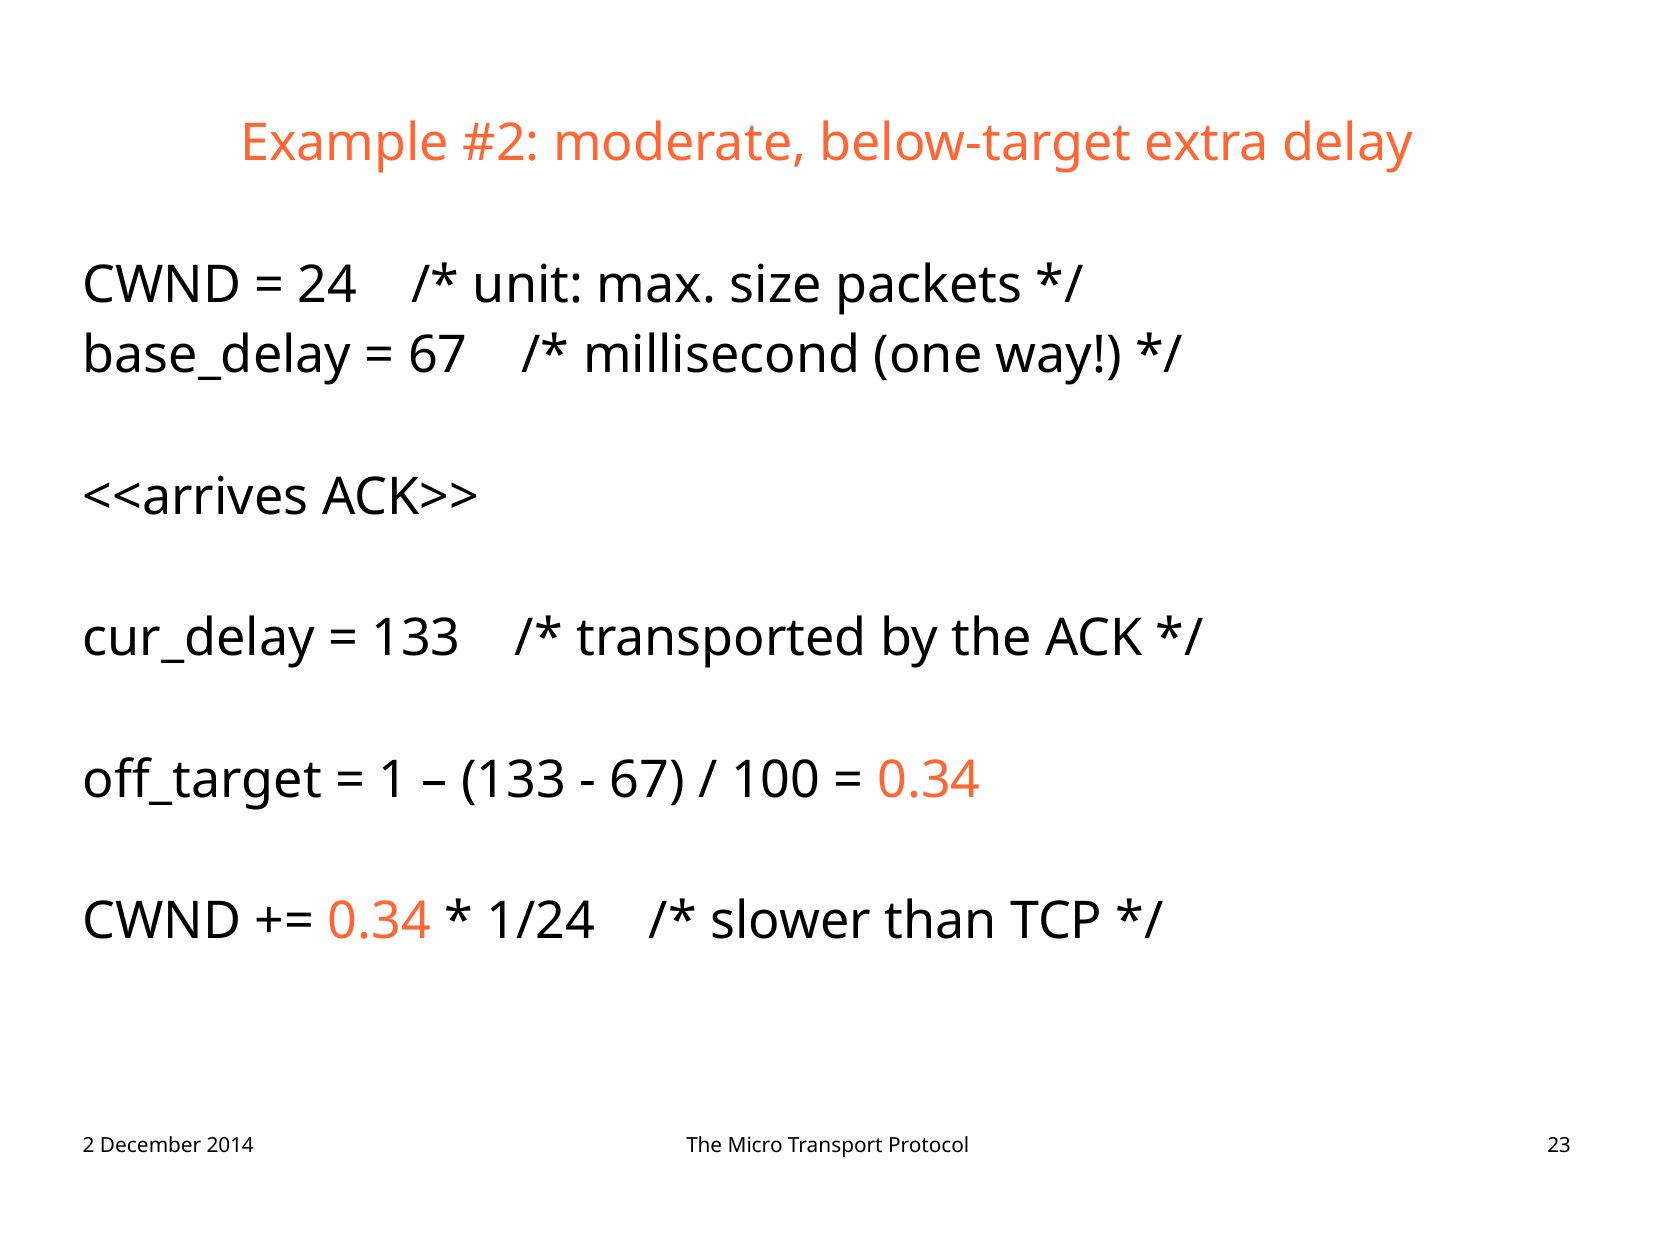

# Example #2: moderate, below-target extra delay
CWND = 24 /* unit: max. size packets */
base_delay = 67 /* millisecond (one way!) */
<<arrives ACK>>
cur_delay = 133 /* transported by the ACK */
off_target = 1 – (133 - 67) / 100 = 0.34
CWND += 0.34 * 1/24 /* slower than TCP */
2 December 2014
The Micro Transport Protocol
23